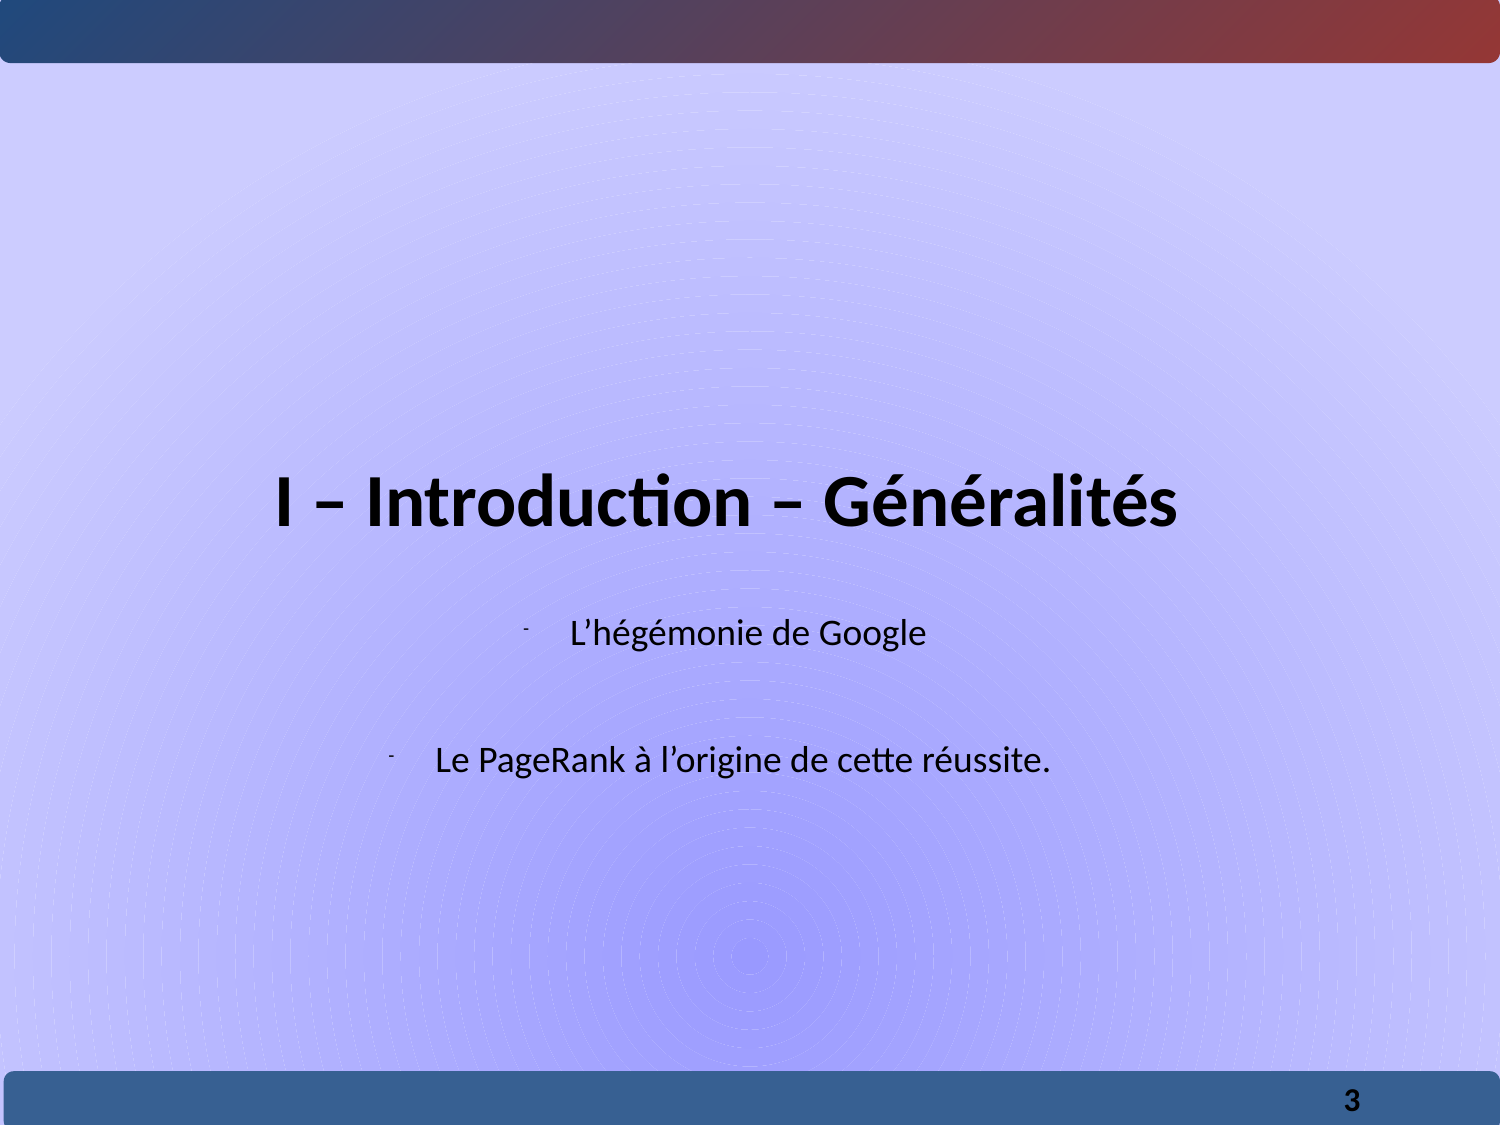

I – Introduction – Généralités
L’hégémonie de Google
Le PageRank à l’origine de cette réussite.